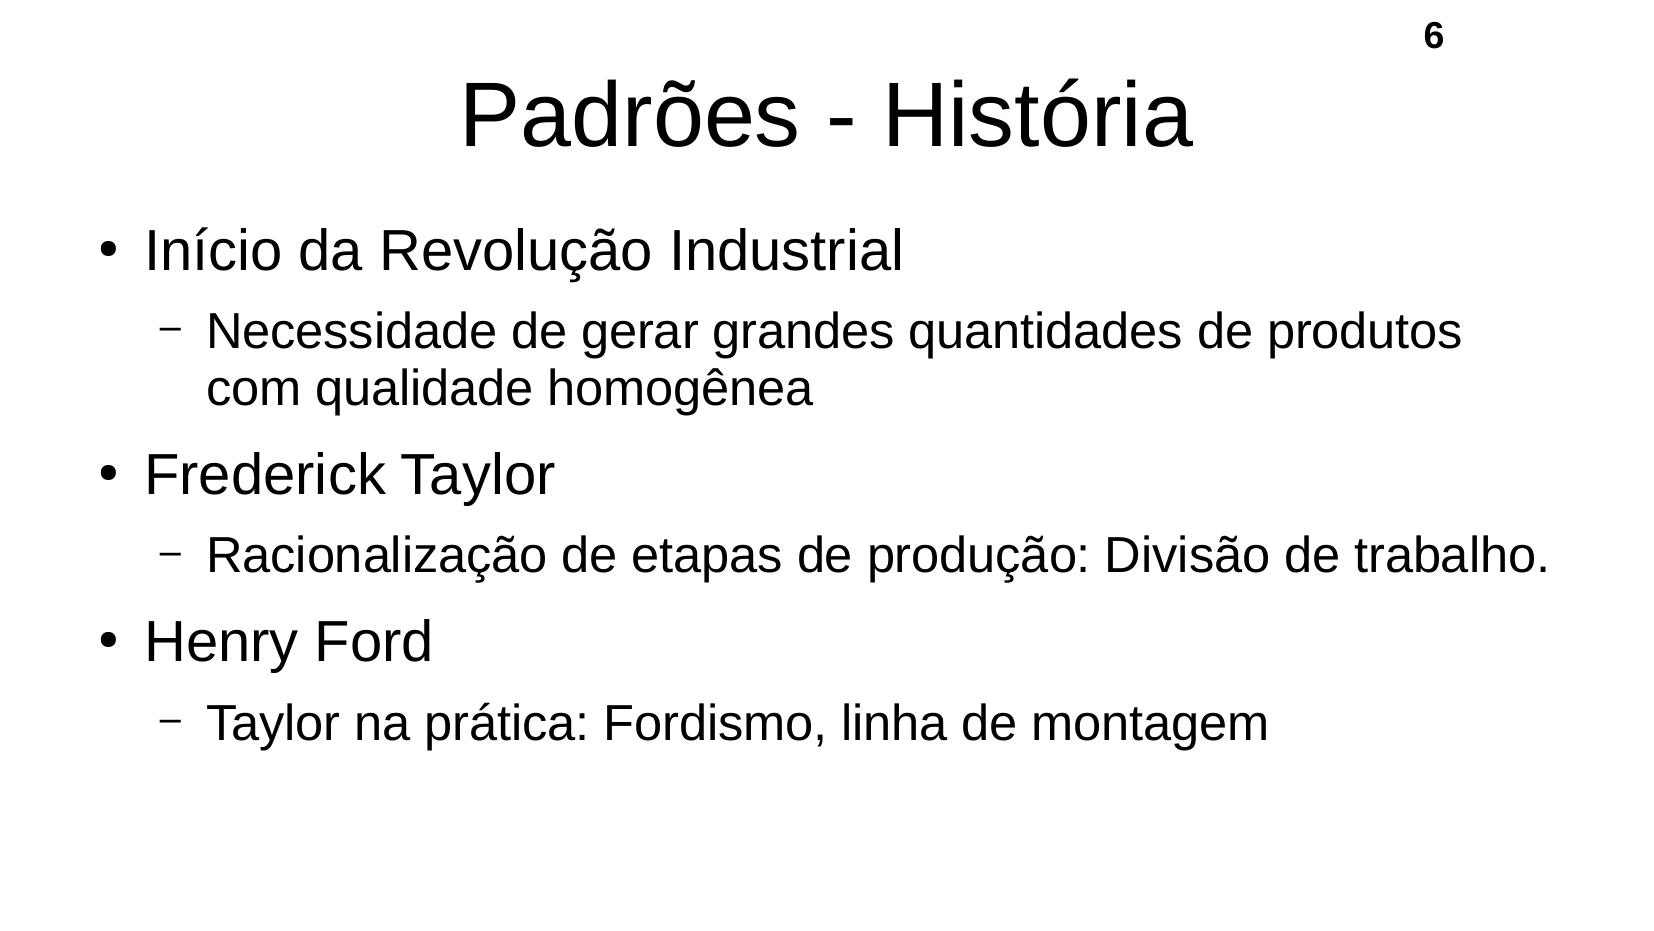

# Padrões - História
Início da Revolução Industrial
Necessidade de gerar grandes quantidades de produtos com qualidade homogênea
Frederick Taylor
Racionalização de etapas de produção: Divisão de trabalho.
Henry Ford
Taylor na prática: Fordismo, linha de montagem